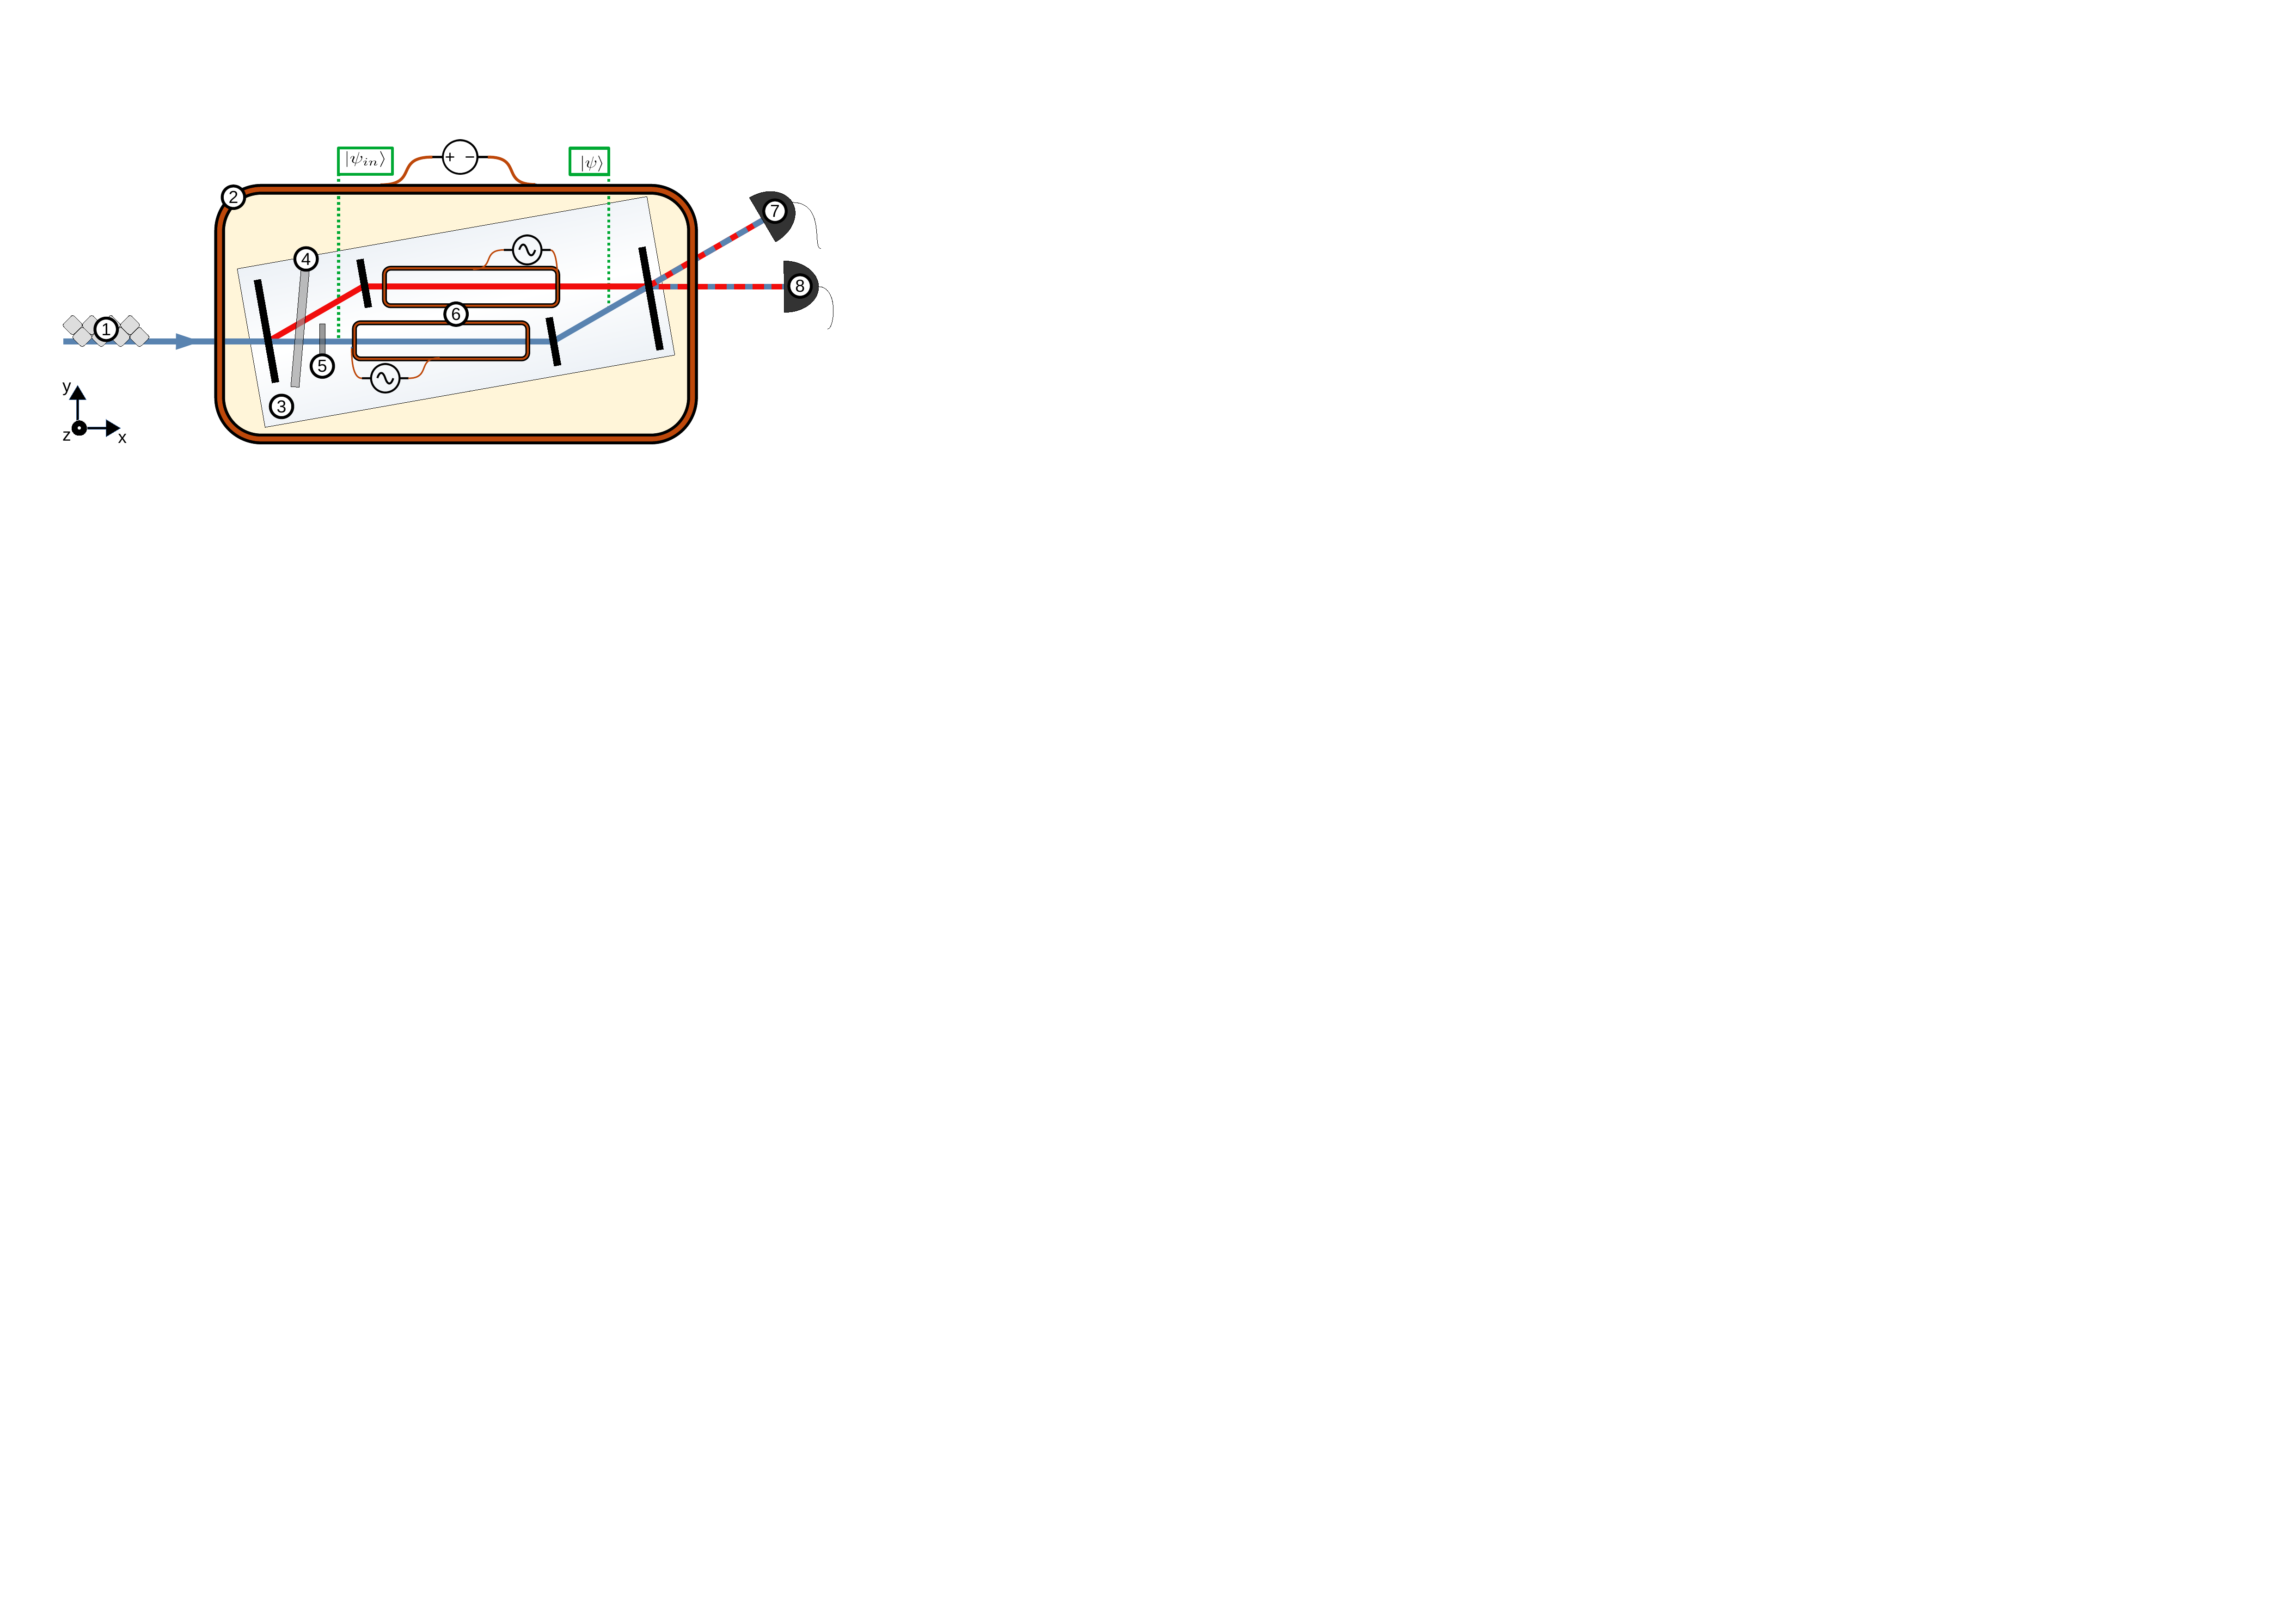

+ −
2
7
4
8
6
1
5
y
3
z
x